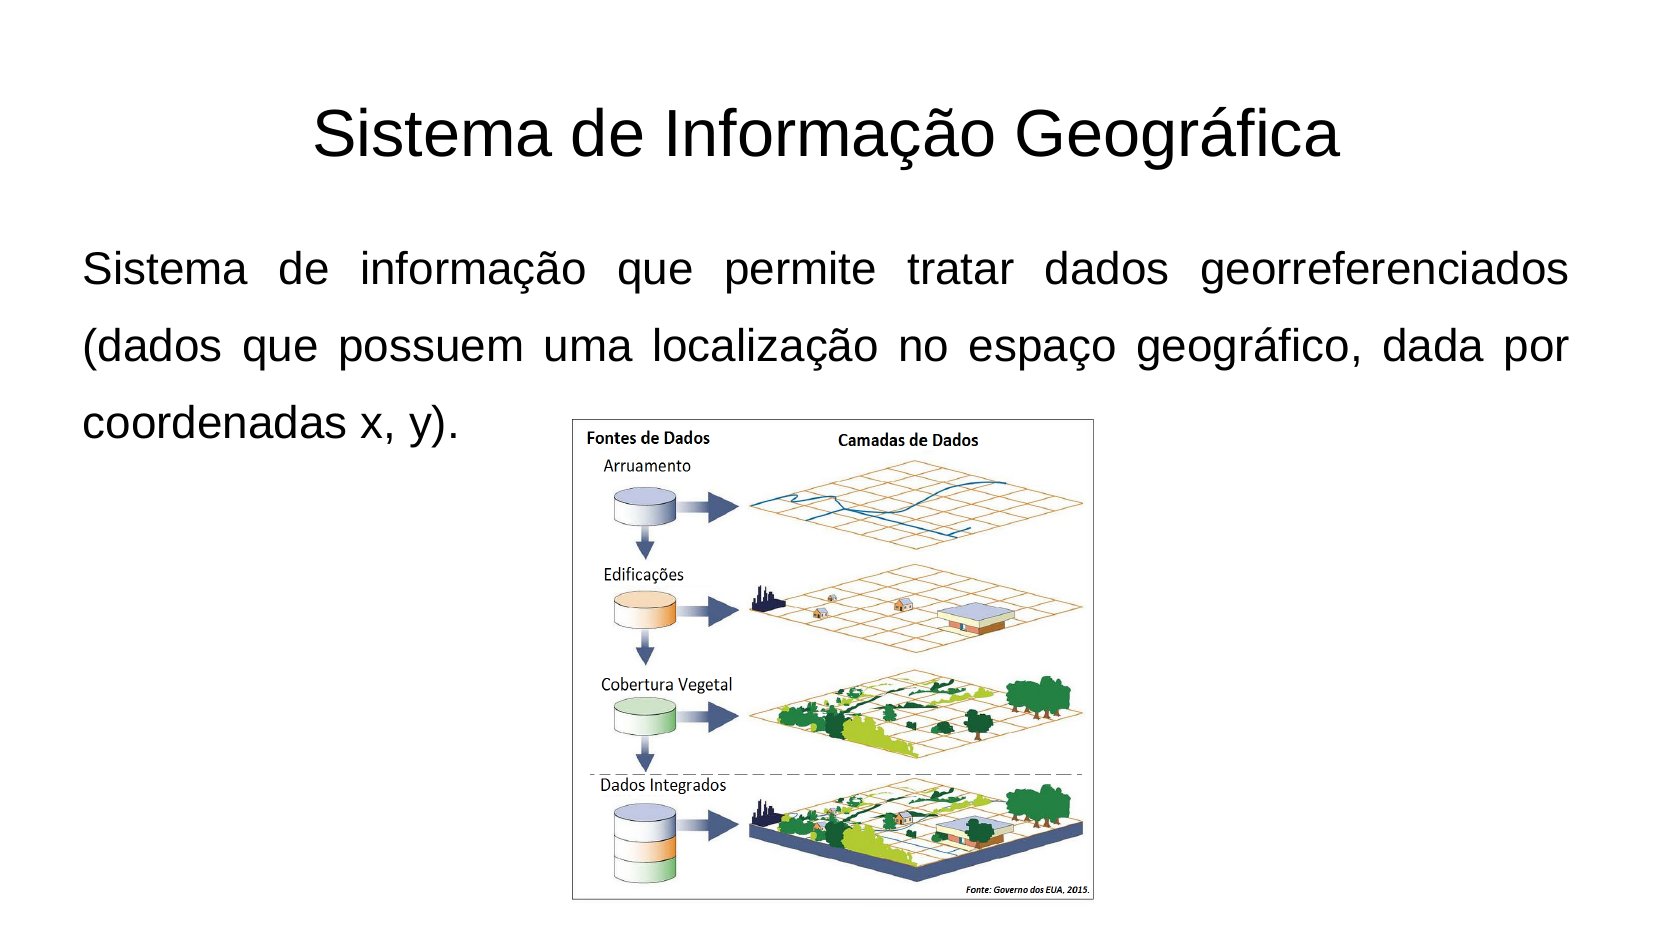

# Sistema de Informação Geográfica
Sistema de informação que permite tratar dados georreferenciados (dados que possuem uma localização no espaço geográfico, dada por coordenadas x, y).